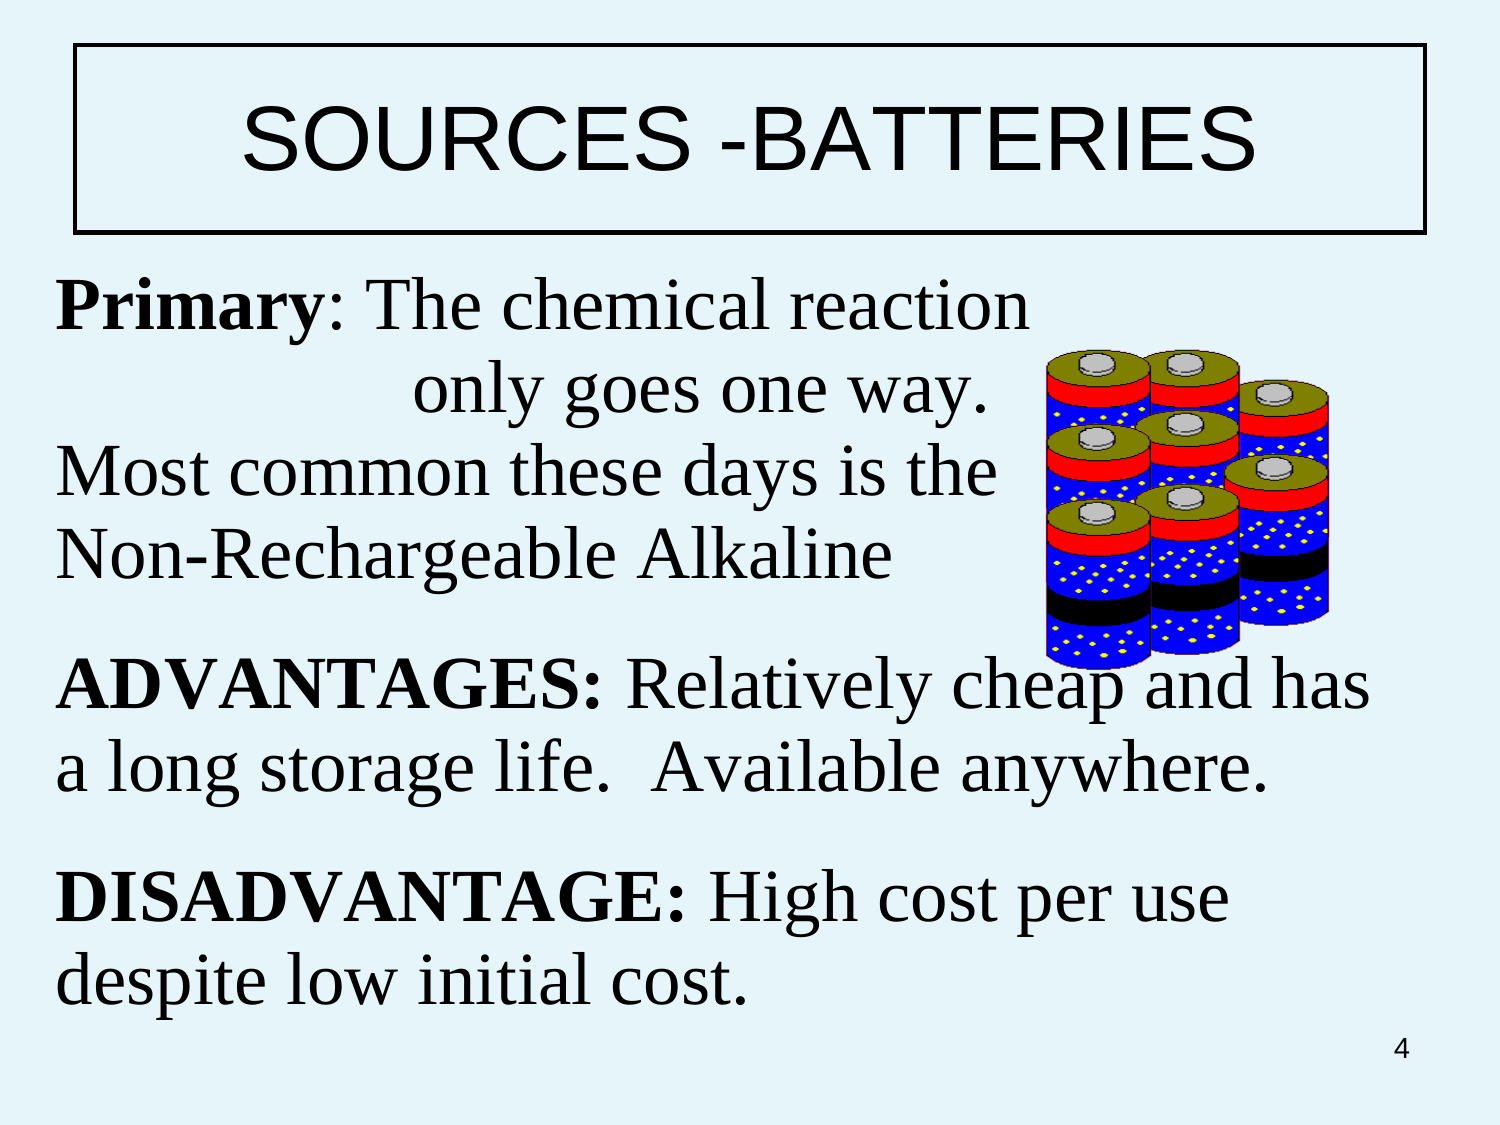

# SOURCES -BATTERIES
Primary: The chemical reaction
 only goes one way.
Most common these days is the
Non-Rechargeable Alkaline
ADVANTAGES: Relatively cheap and has a long storage life. Available anywhere.
DISADVANTAGE: High cost per use despite low initial cost.
4